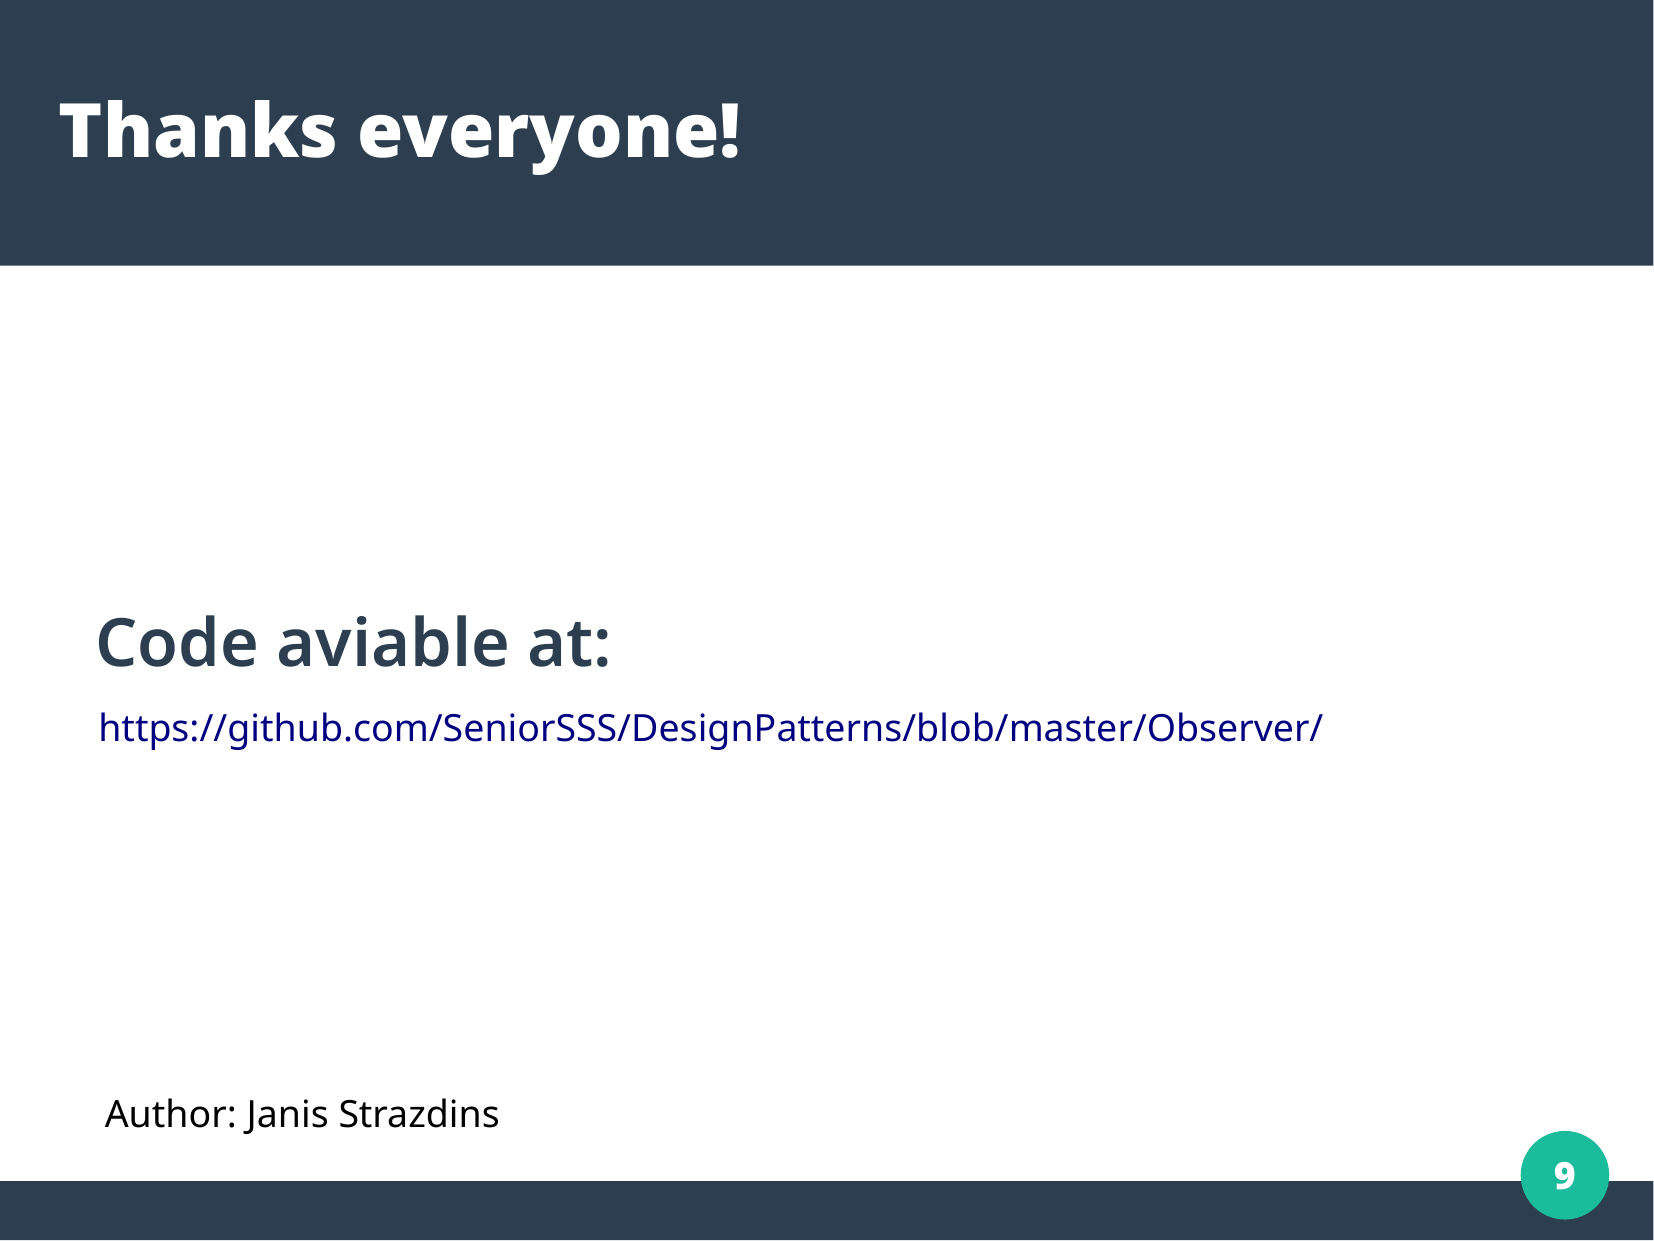

# Thanks everyone!
Code aviable at:
https://github.com/SeniorSSS/DesignPatterns/blob/master/Observer/
Author: Janis Strazdins
9